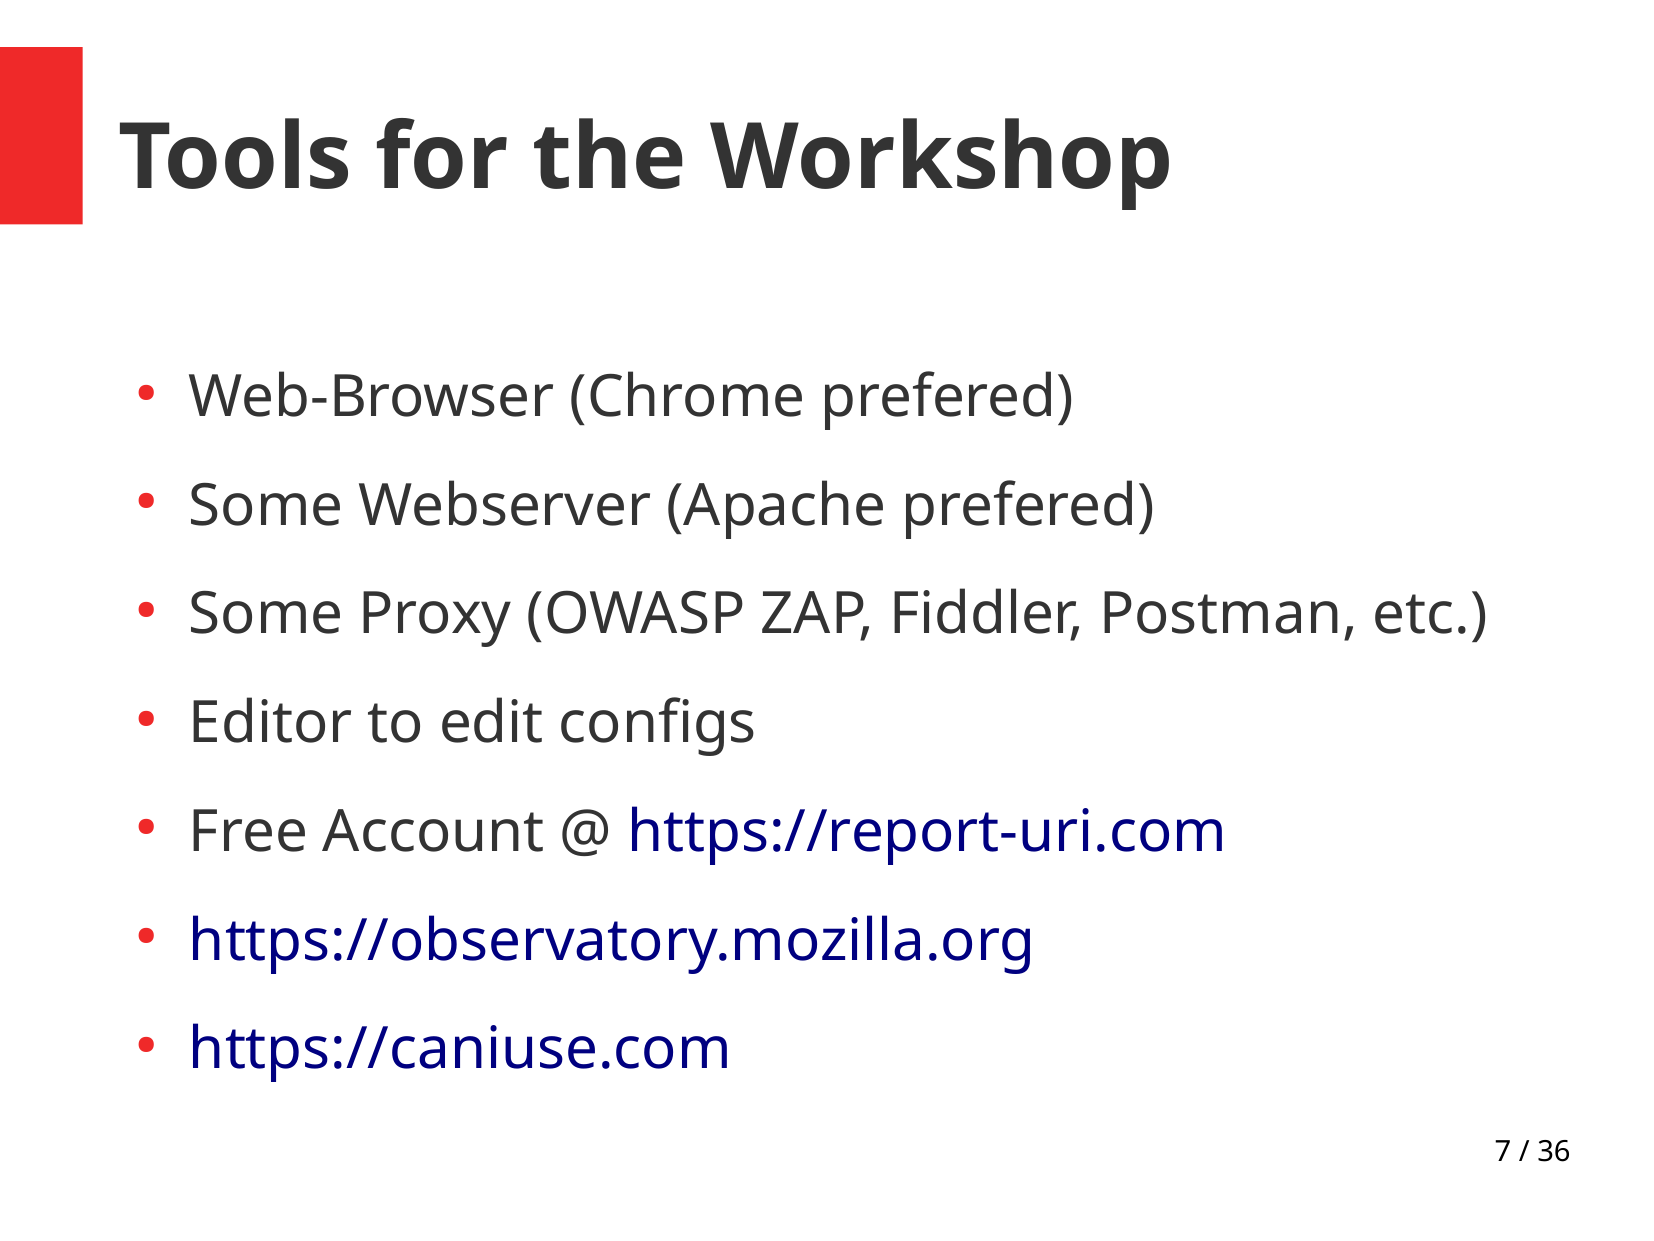

# Tools for the Workshop
Web-Browser (Chrome prefered)
Some Webserver (Apache prefered)
Some Proxy (OWASP ZAP, Fiddler, Postman, etc.)
Editor to edit configs
Free Account @ https://report-uri.com
https://observatory.mozilla.org
https://caniuse.com
7